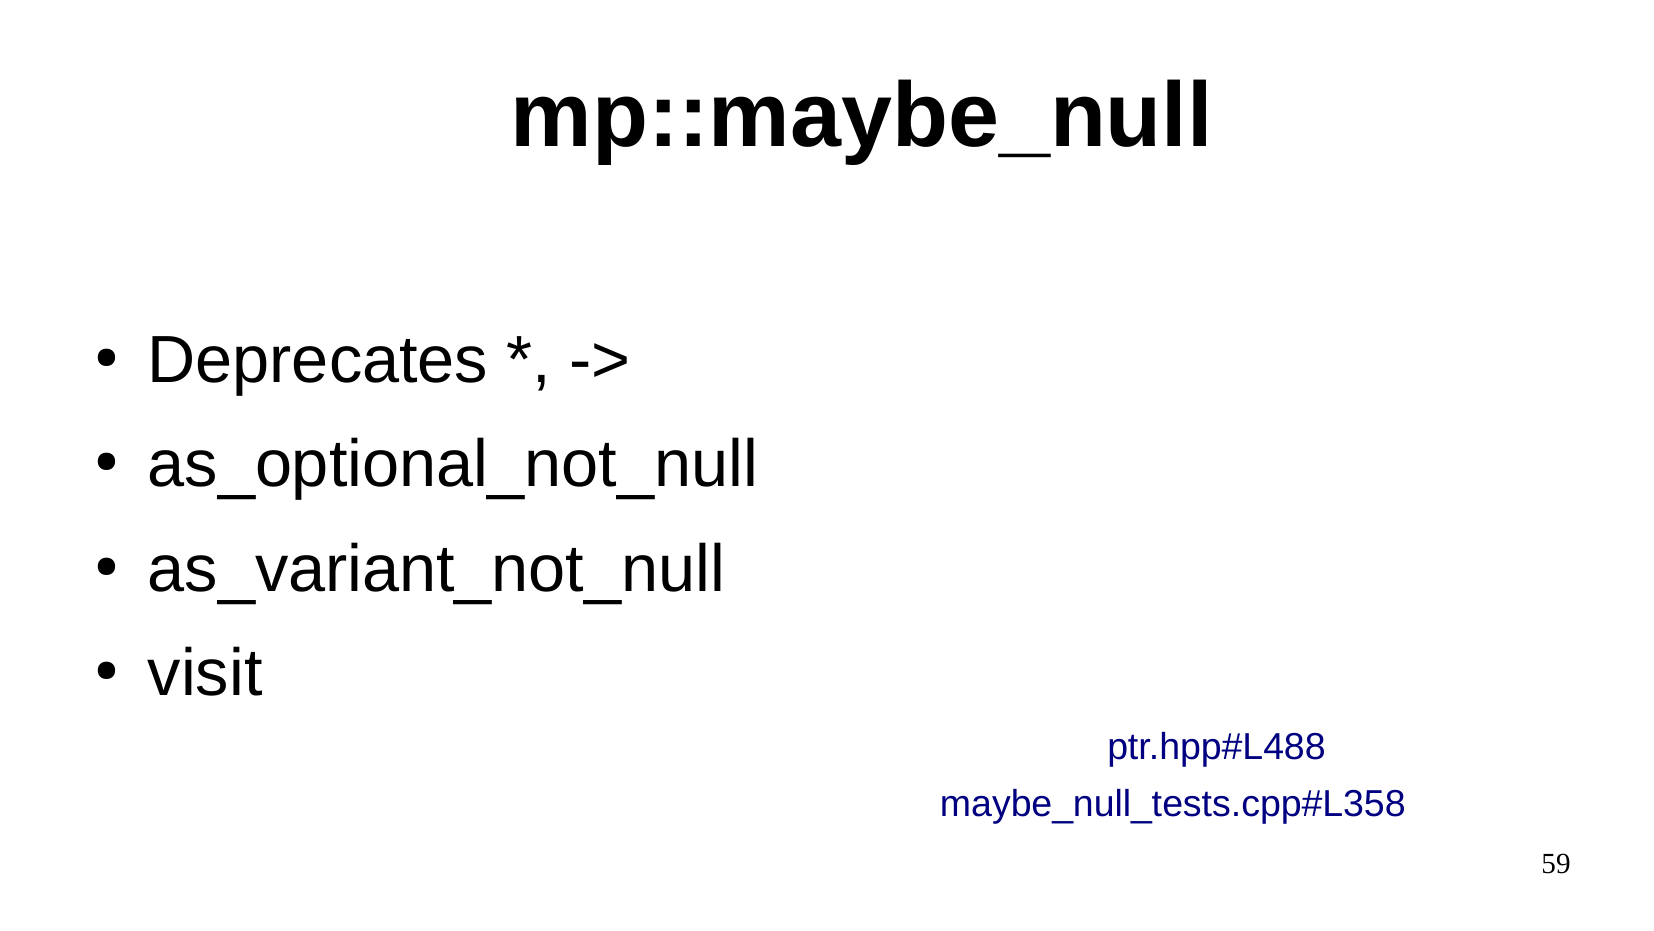

# mp::maybe_null
Deprecates *, ->
as_optional_not_null
as_variant_not_null
visit
ptr.hpp#L488
maybe_null_tests.cpp#L358
59